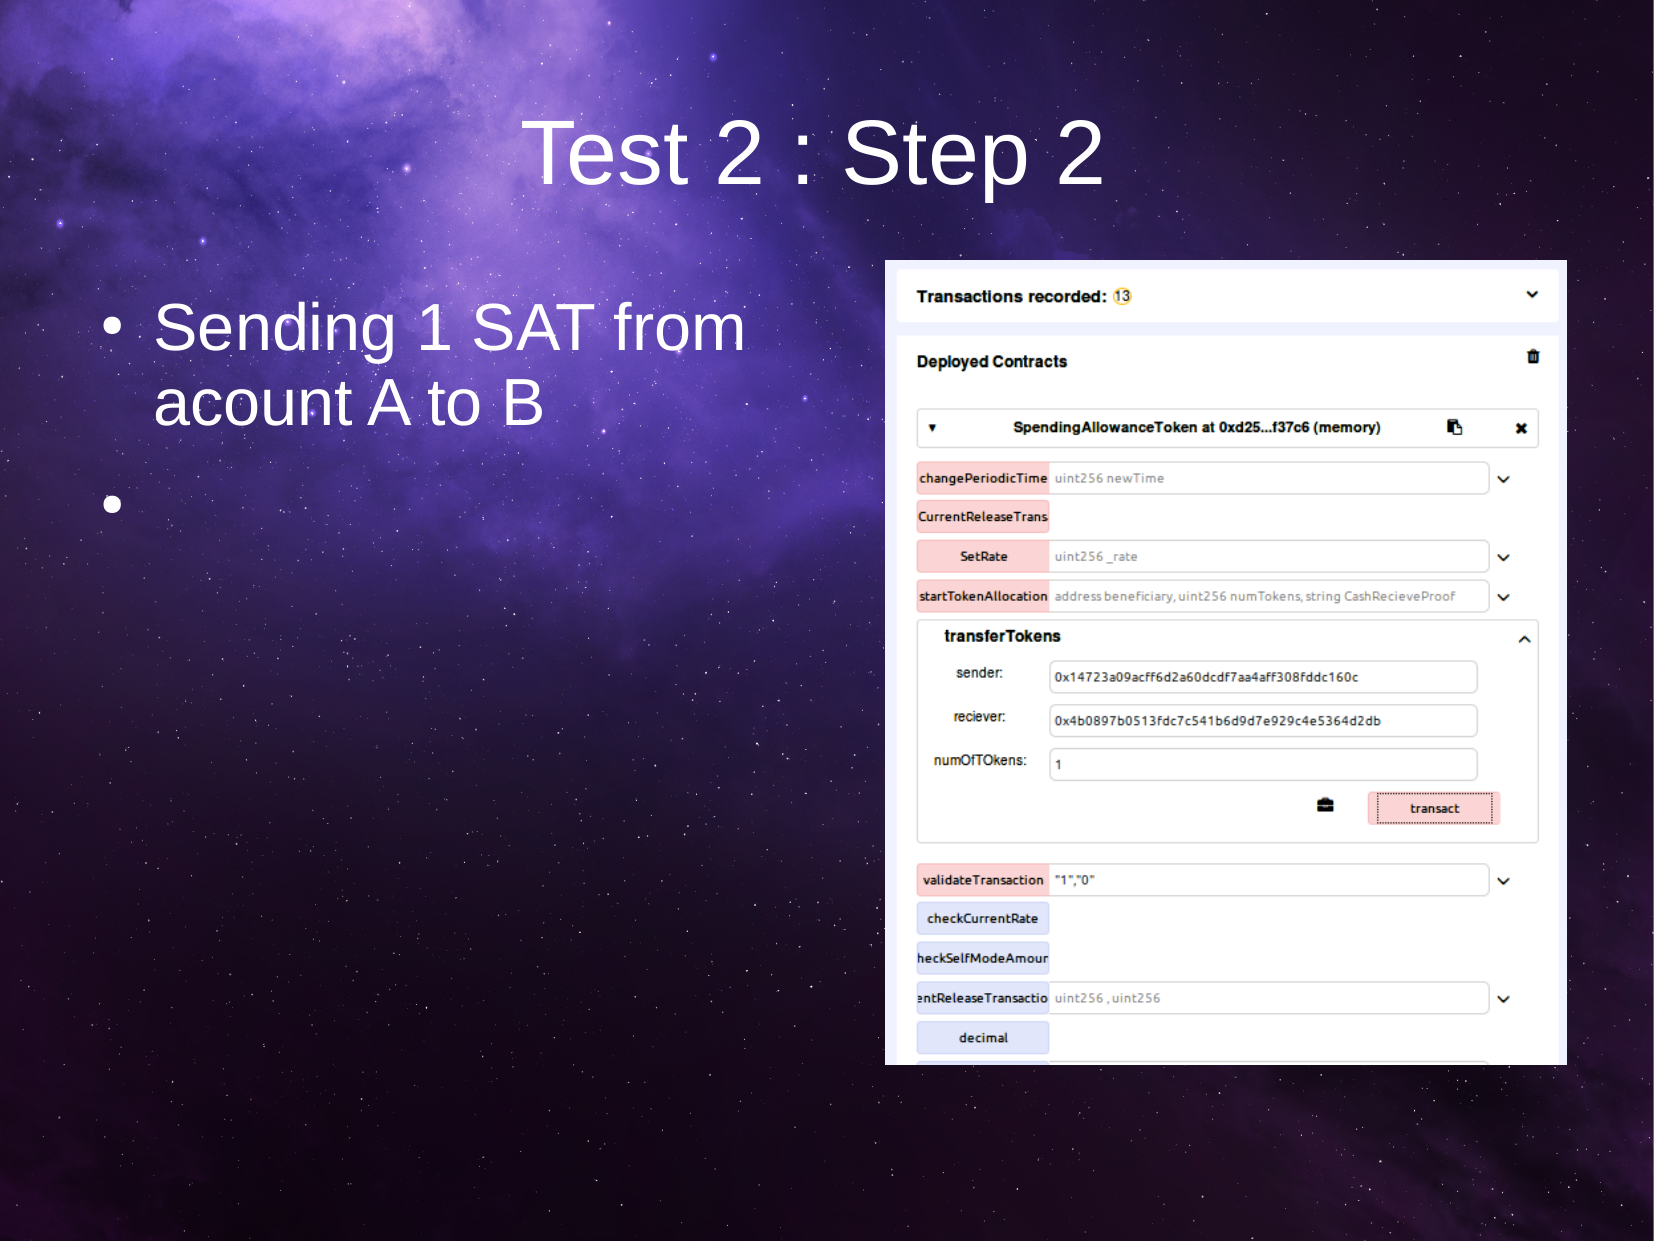

# Test 2 : Step 2
Sending 1 SAT from acount A to B